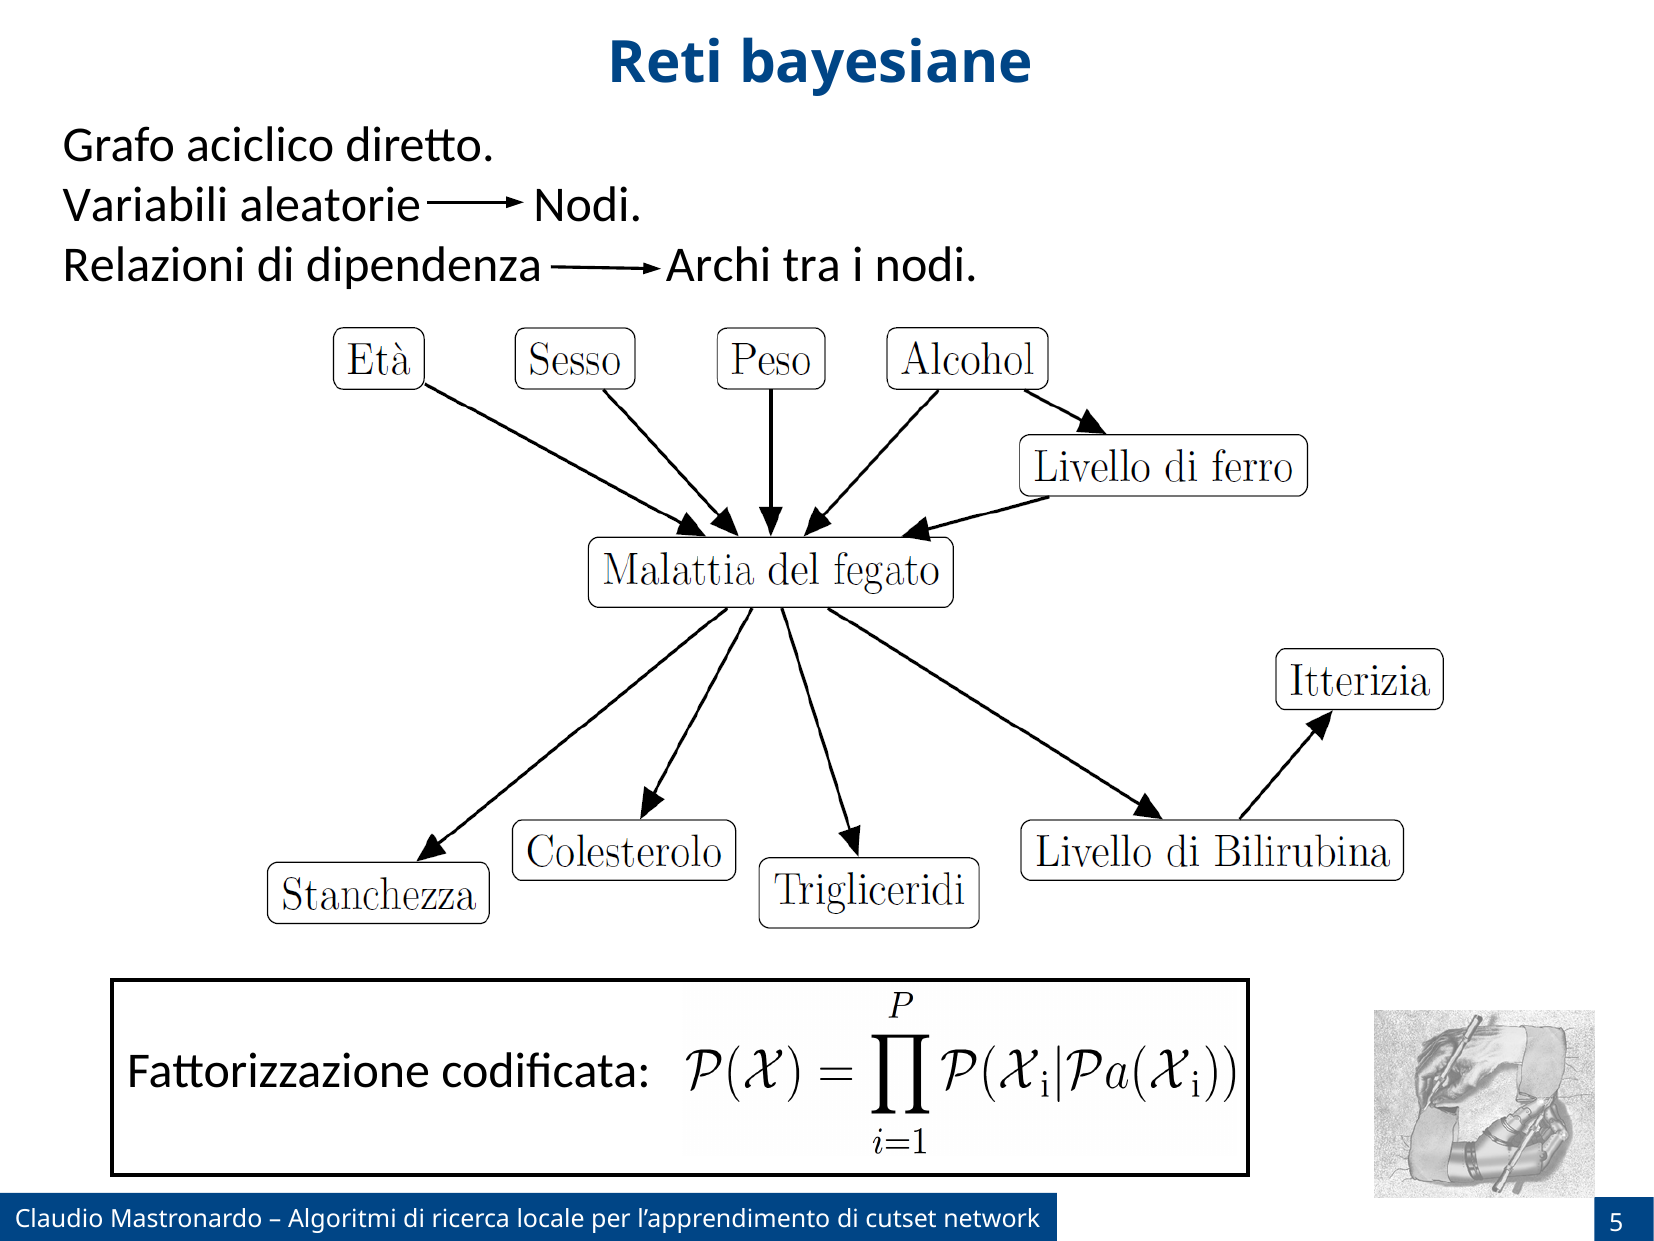

# Reti bayesiane
Grafo aciclico diretto.
Variabili aleatorie Nodi.
Relazioni di dipendenza Archi tra i nodi.
Fattorizzazione codificata: